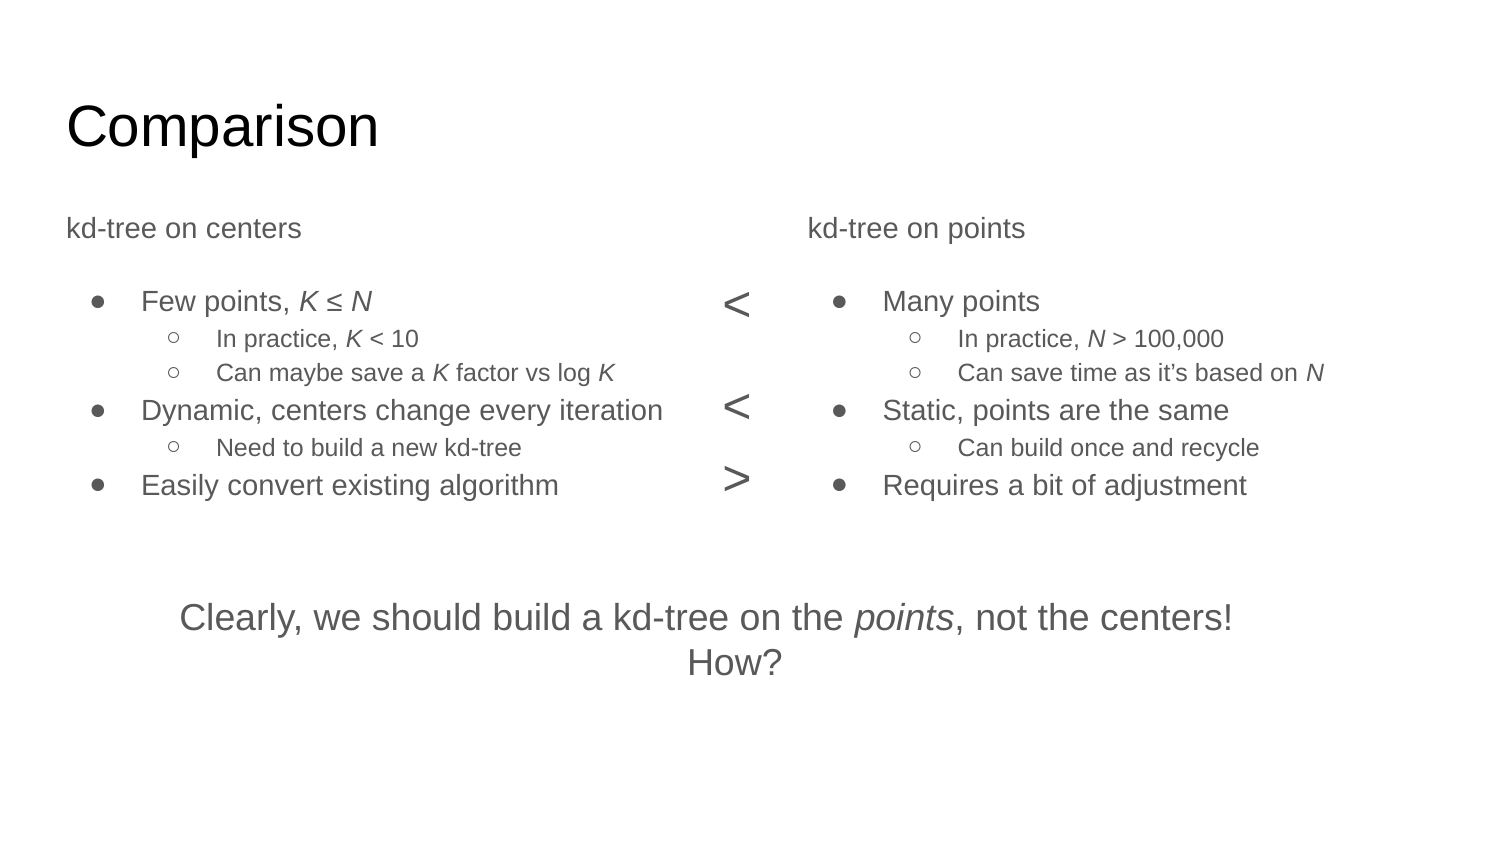

# Comparison
kd-tree on centers
Few points, K ≤ N
In practice, K < 10
Can maybe save a K factor vs log K
Dynamic, centers change every iteration
Need to build a new kd-tree
Easily convert existing algorithm
kd-tree on points
Many points
In practice, N > 100,000
Can save time as it’s based on N
Static, points are the same
Can build once and recycle
Requires a bit of adjustment
<
<
>
Clearly, we should build a kd-tree on the points, not the centers!
How?